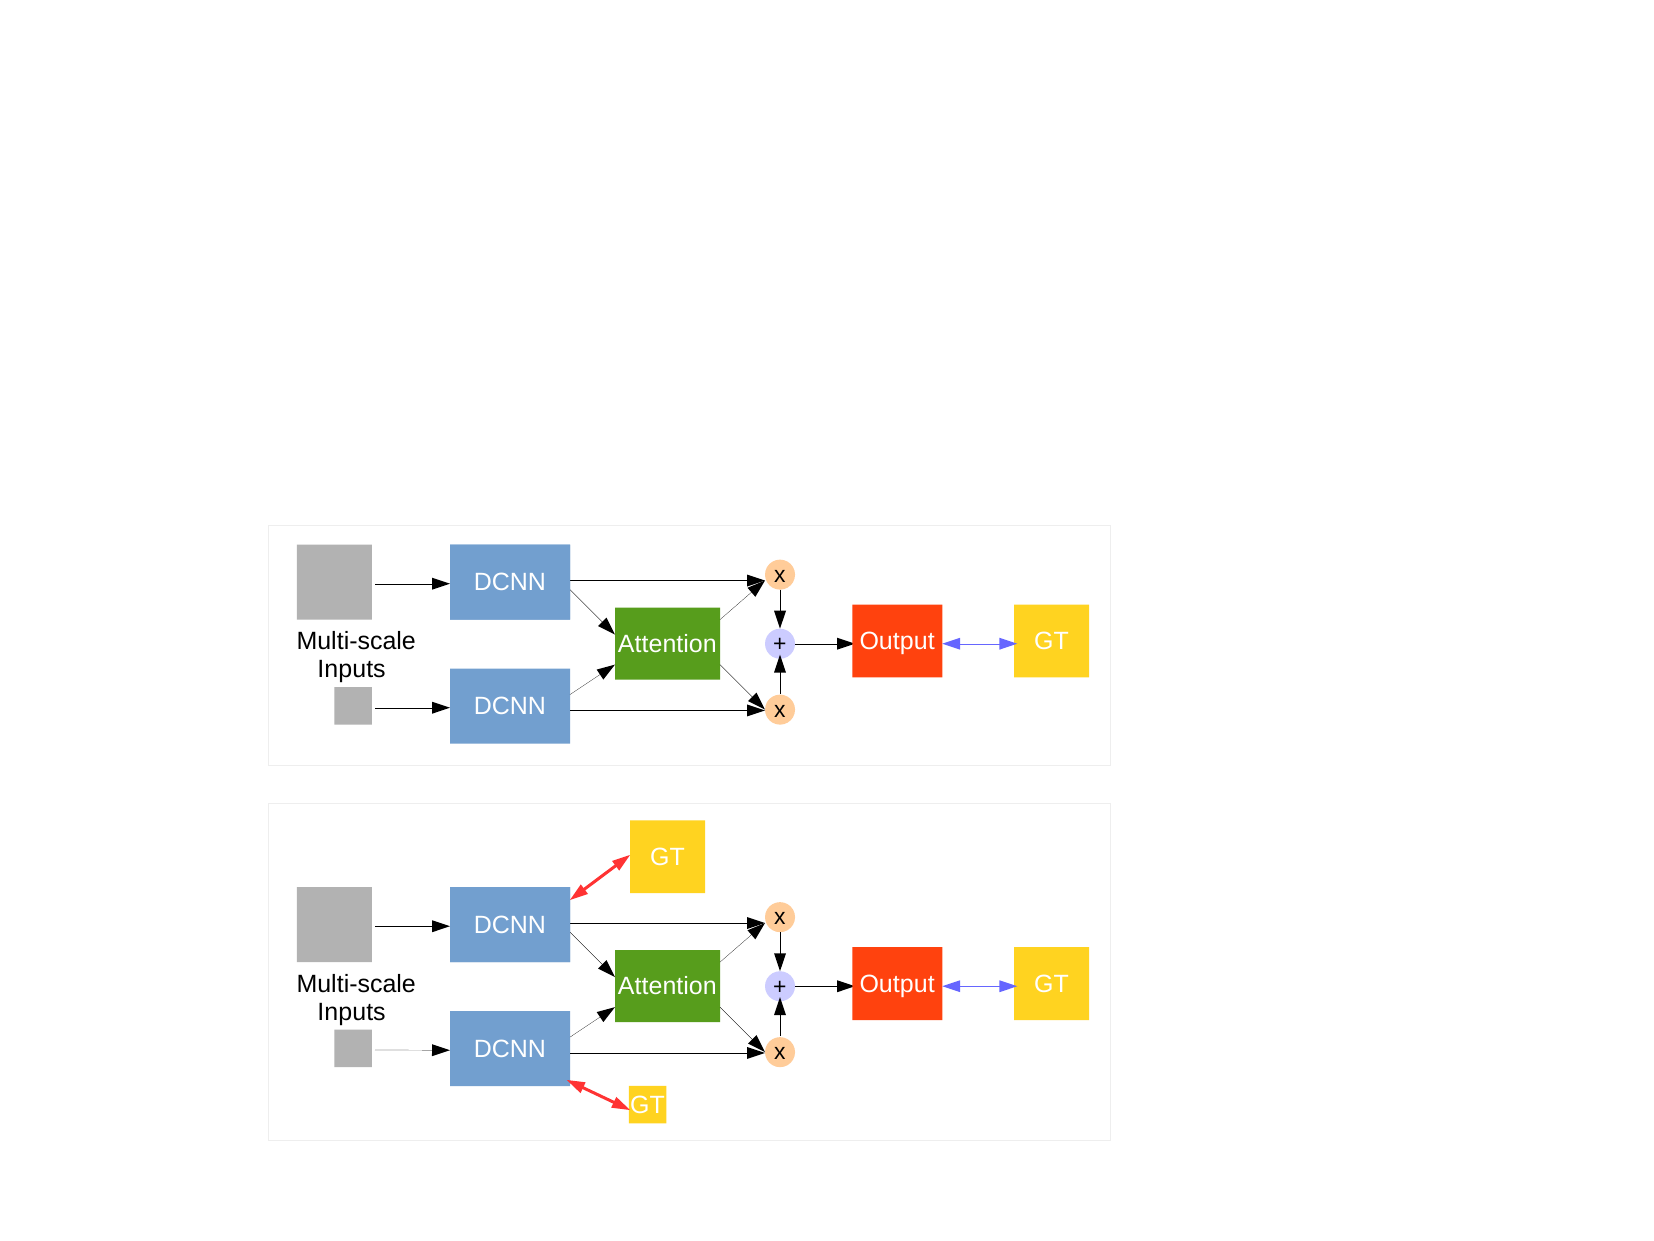

DCNN
DCNN
x
Output
GT
Attention
Multi-scale
 Inputs
+
DCNN
x
GT
DCNN
DCNN
x
Output
GT
Attention
Multi-scale
 Inputs
+
DCNN
x
GT